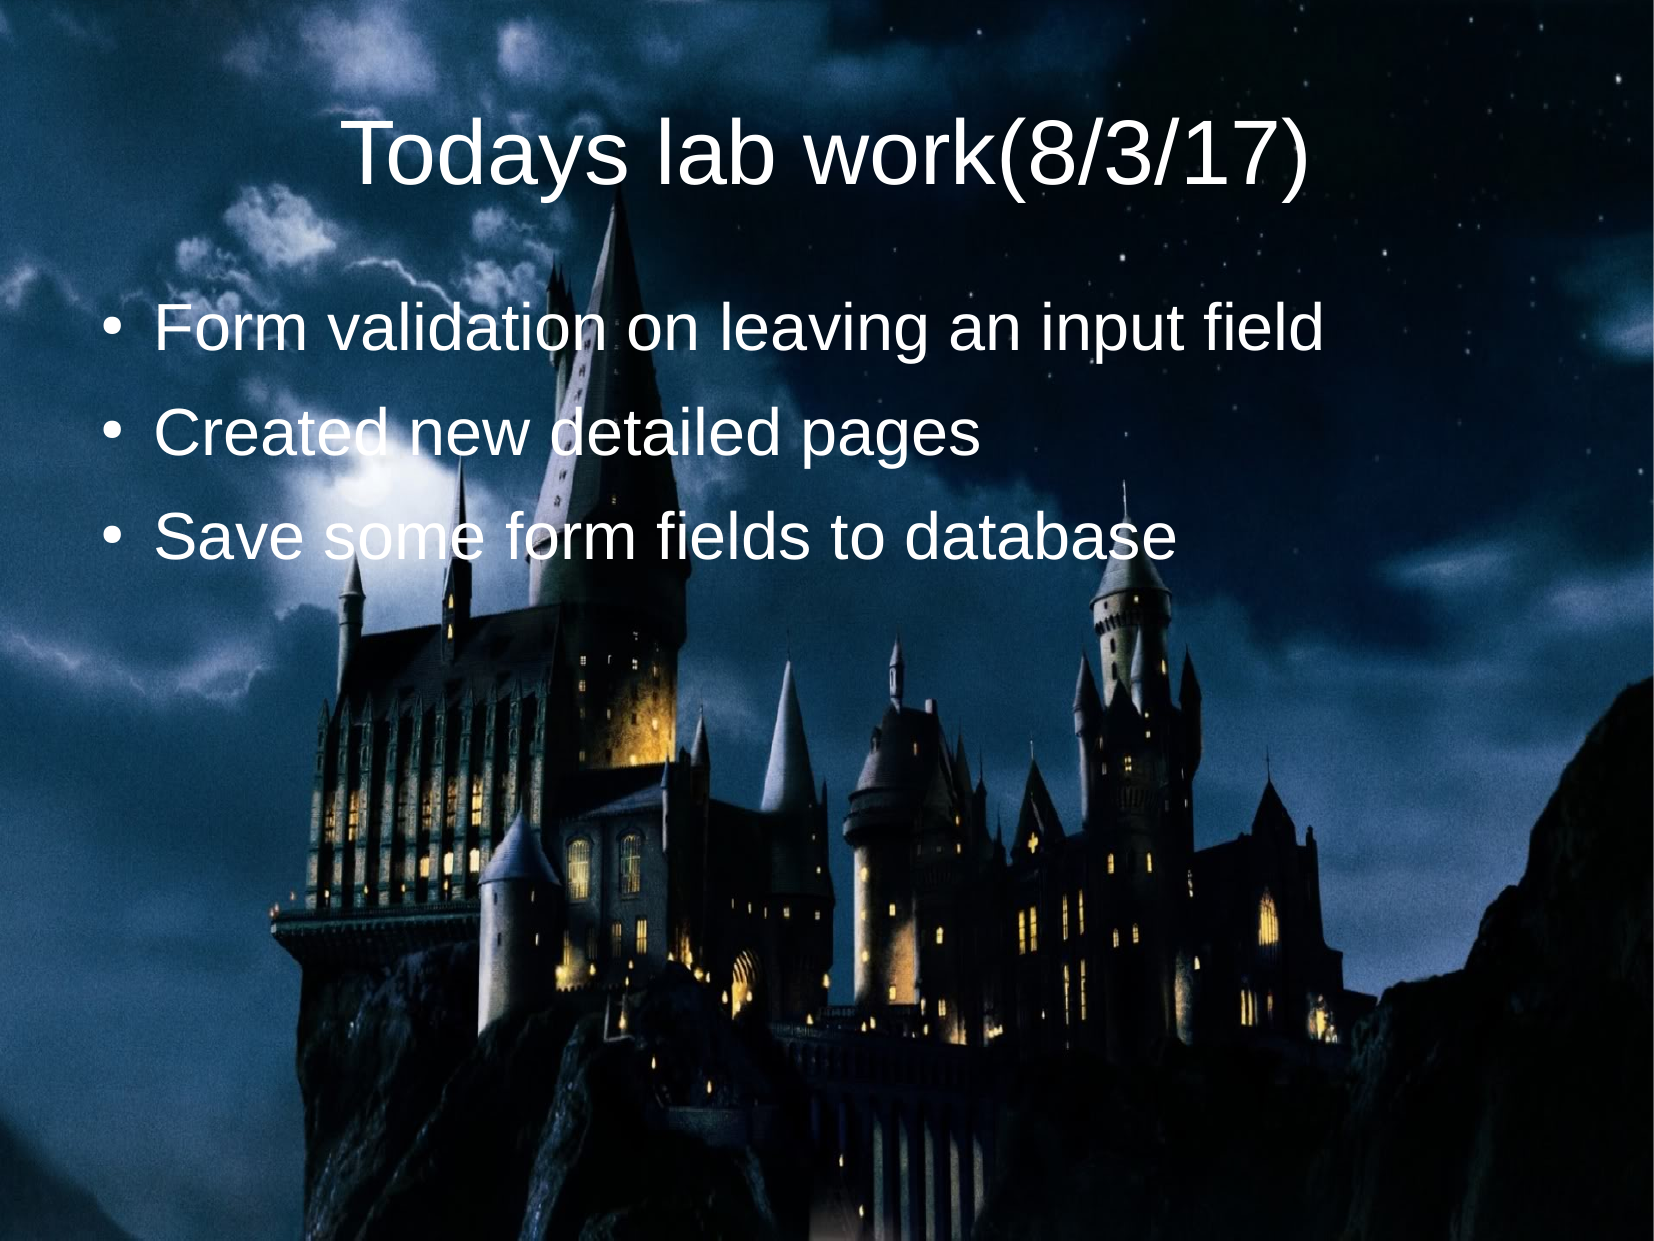

# Todays lab work(8/3/17)
Form validation on leaving an input field
Created new detailed pages
Save some form fields to database